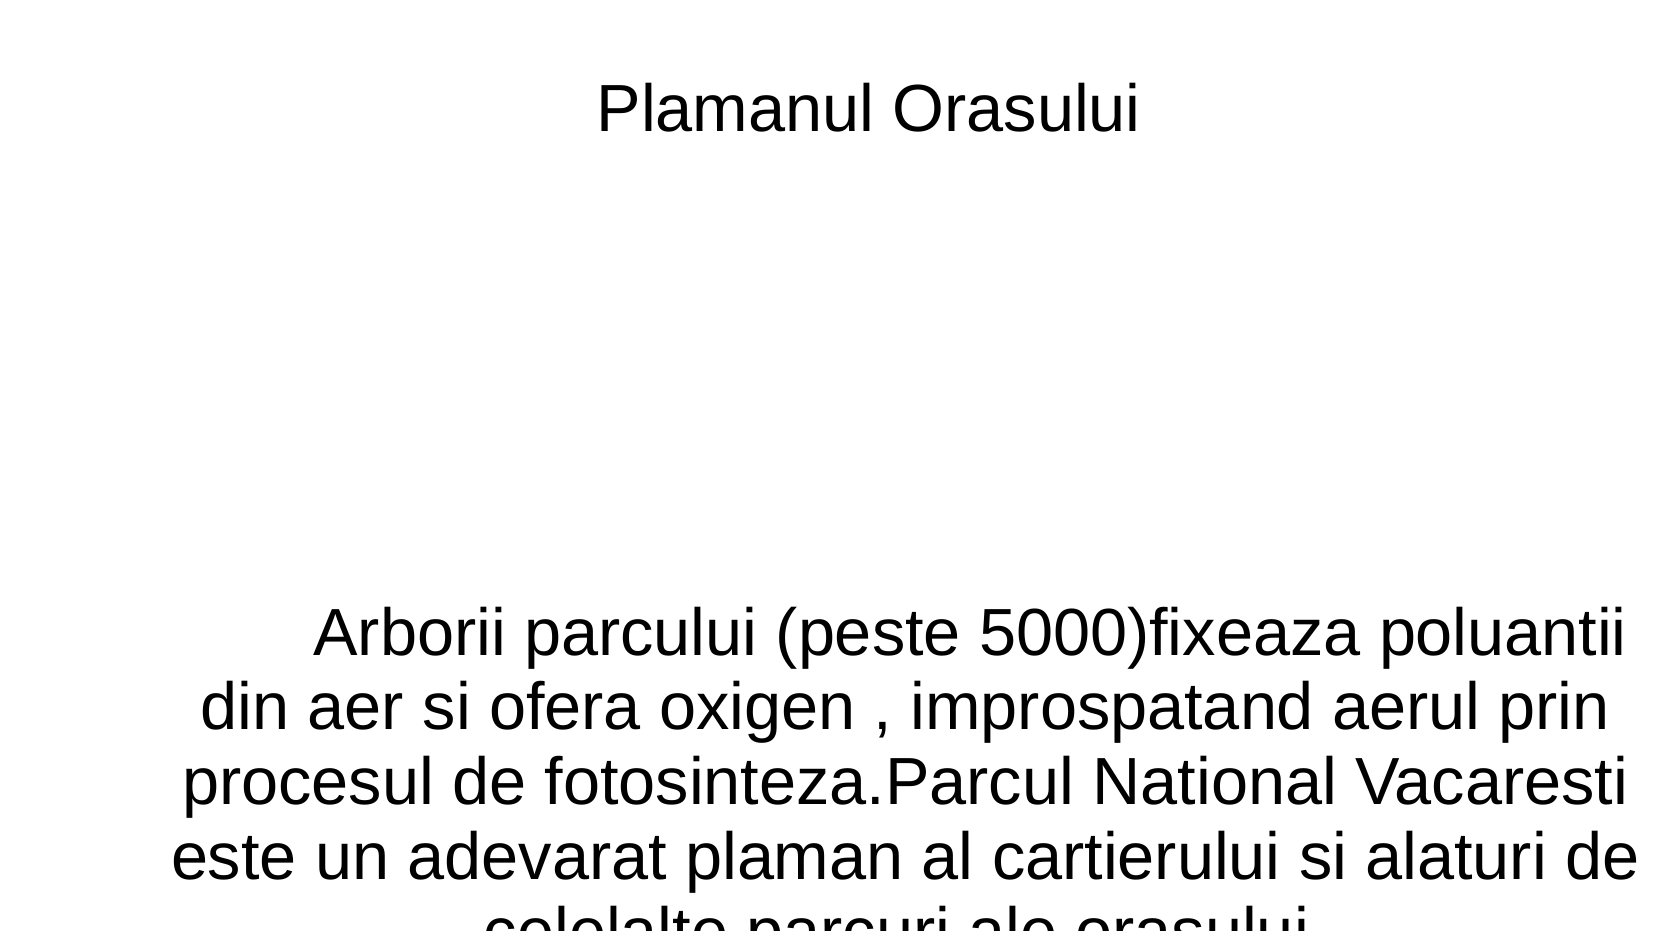

# Plamanul Orasului
 Arborii parcului (peste 5000)fixeaza poluantii din aer si ofera oxigen , improspatand aerul prin procesul de fotosinteza.Parcul National Vacaresti este un adevarat plaman al cartierului si alaturi de celelalte parcuri ale orasului